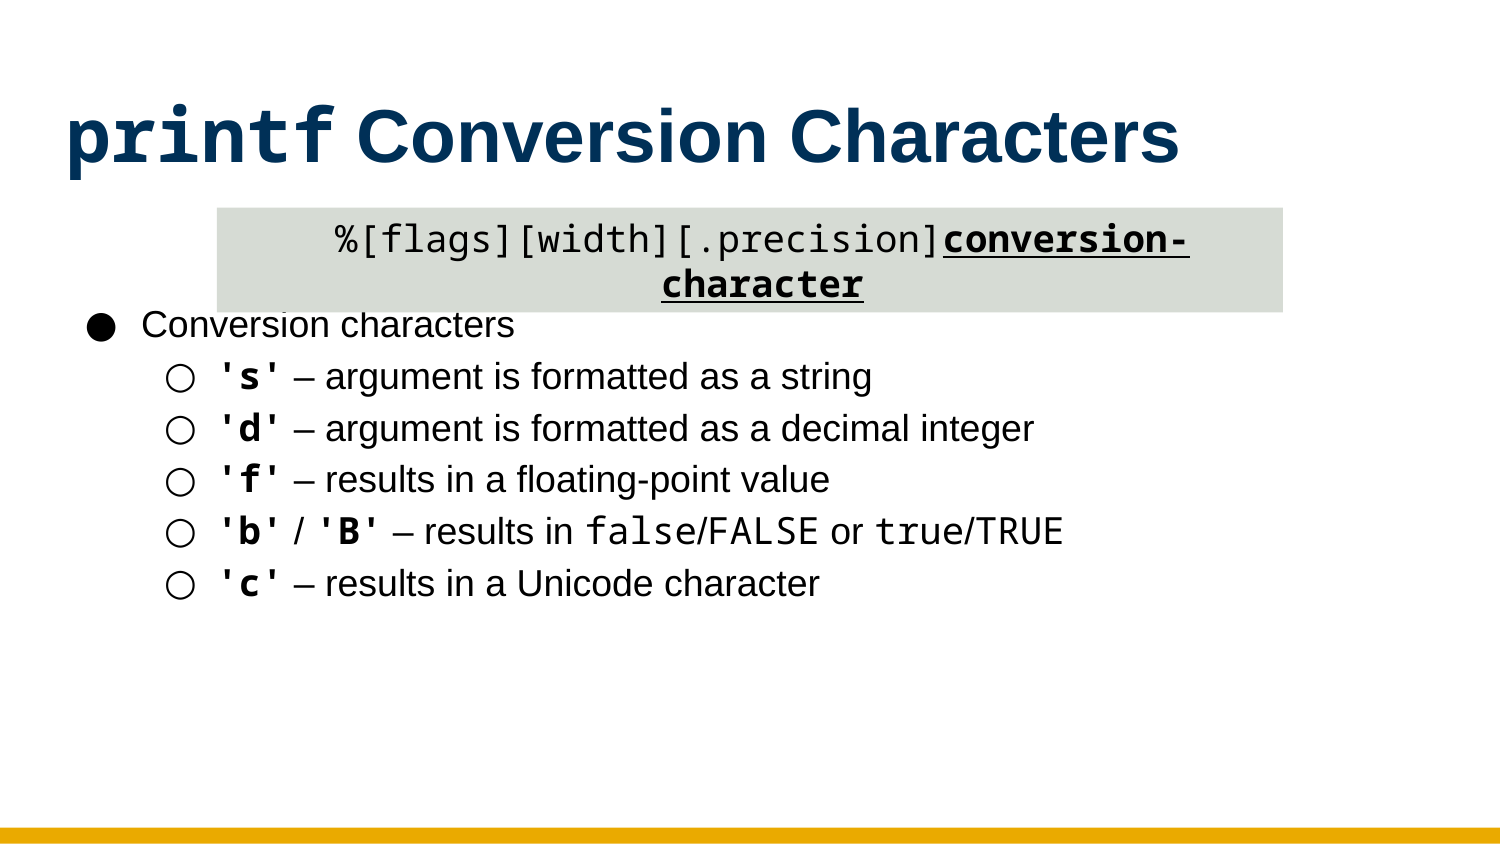

# printf Conversion Characters
%[flags][width][.precision]conversion-character
Conversion characters
's' – argument is formatted as a string
'd' – argument is formatted as a decimal integer
'f' – results in a floating-point value
'b' / 'B' – results in false/FALSE or true/TRUE
'c' – results in a Unicode character